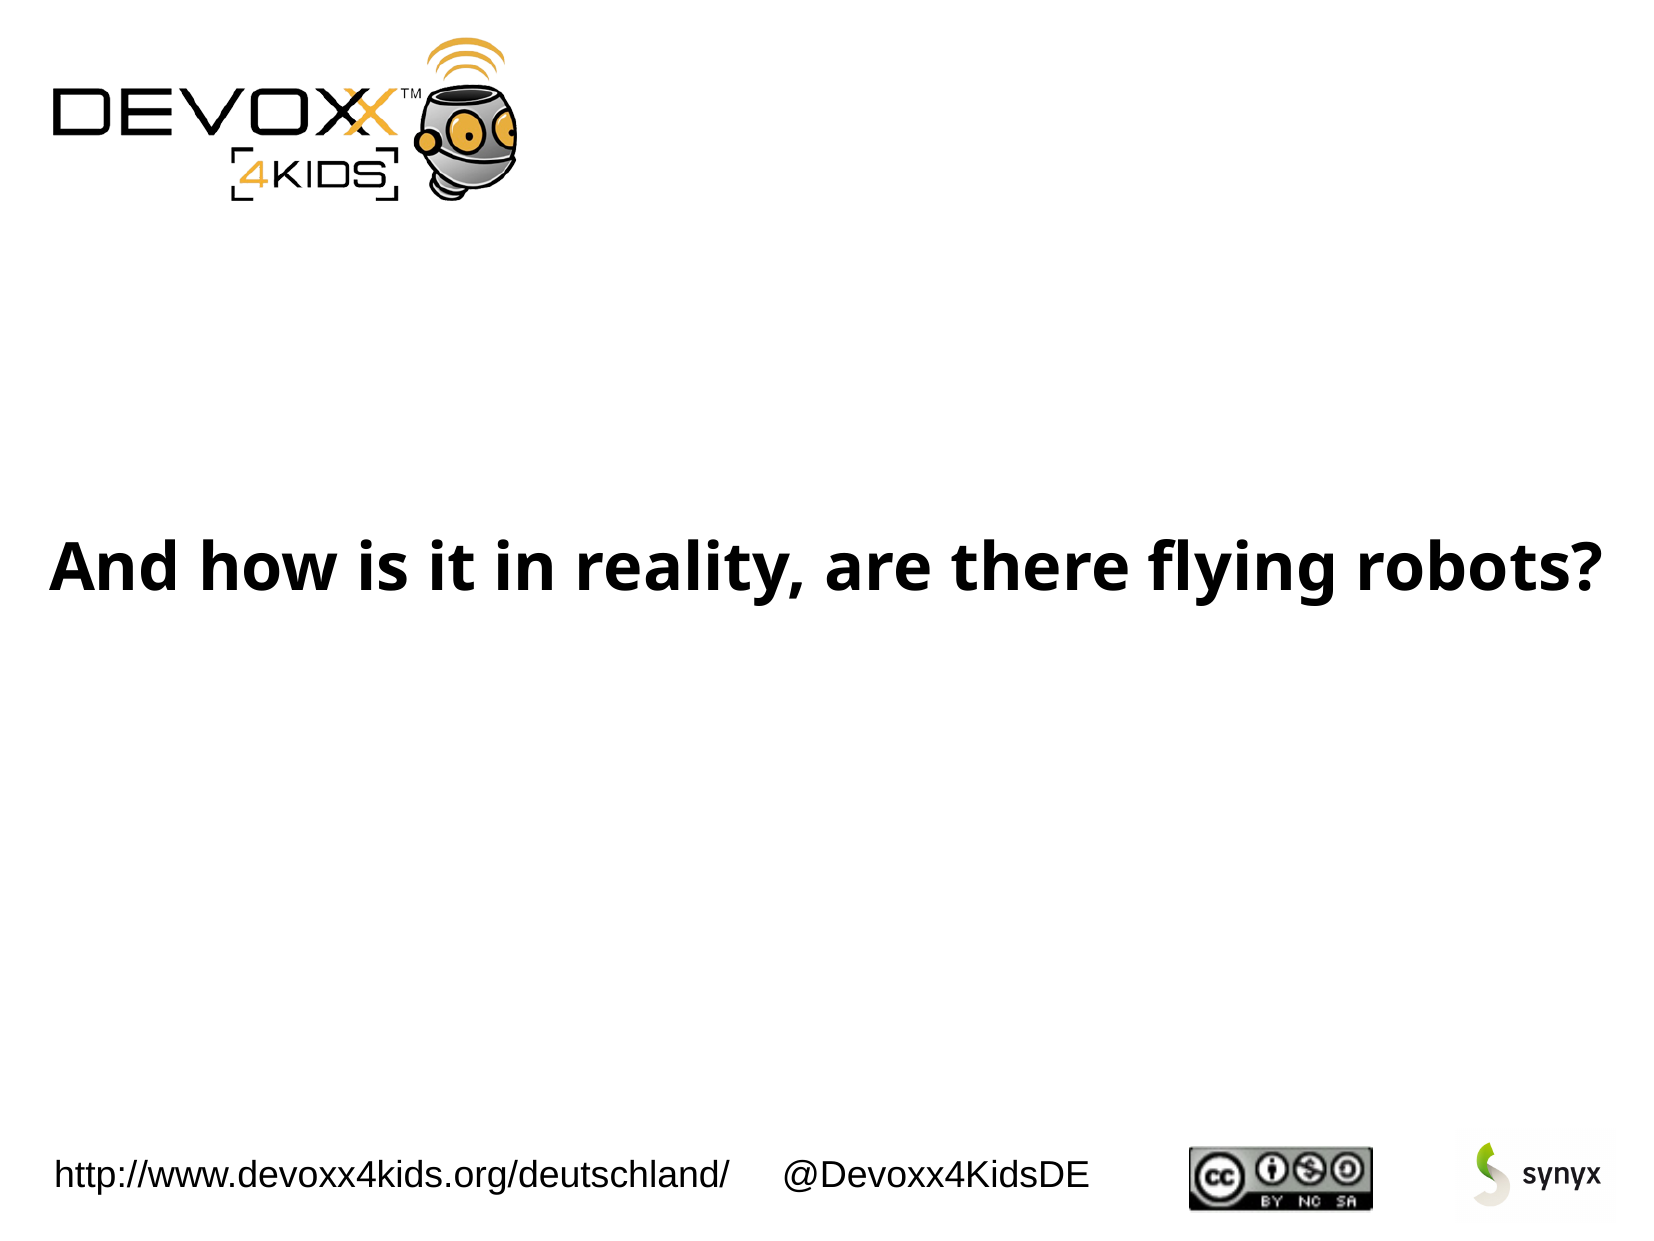

And how is it in reality, are there flying robots?